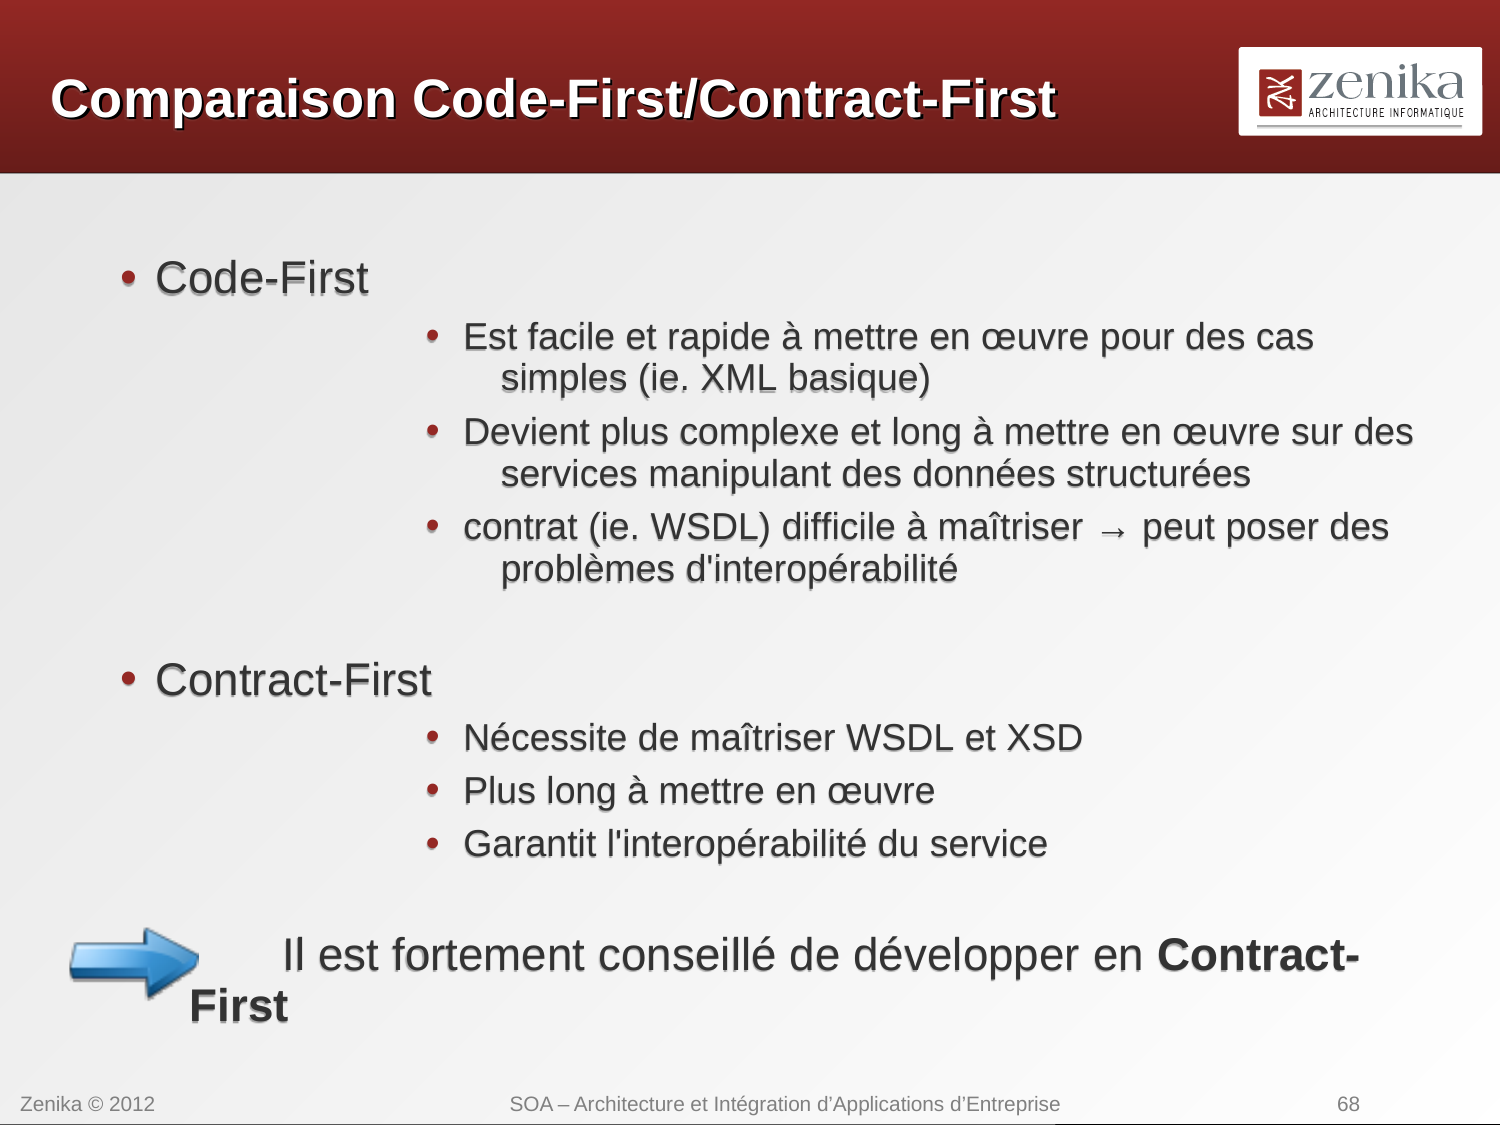

# Comparaison Code-First/Contract-First
Code-First
Est facile et rapide à mettre en œuvre pour des cas simples (ie. XML basique)
Devient plus complexe et long à mettre en œuvre sur des services manipulant des données structurées
contrat (ie. WSDL) difficile à maîtriser → peut poser des problèmes d'interopérabilité
Contract-First
Nécessite de maîtriser WSDL et XSD
Plus long à mettre en œuvre
Garantit l'interopérabilité du service
 Il est fortement conseillé de développer en Contract-First